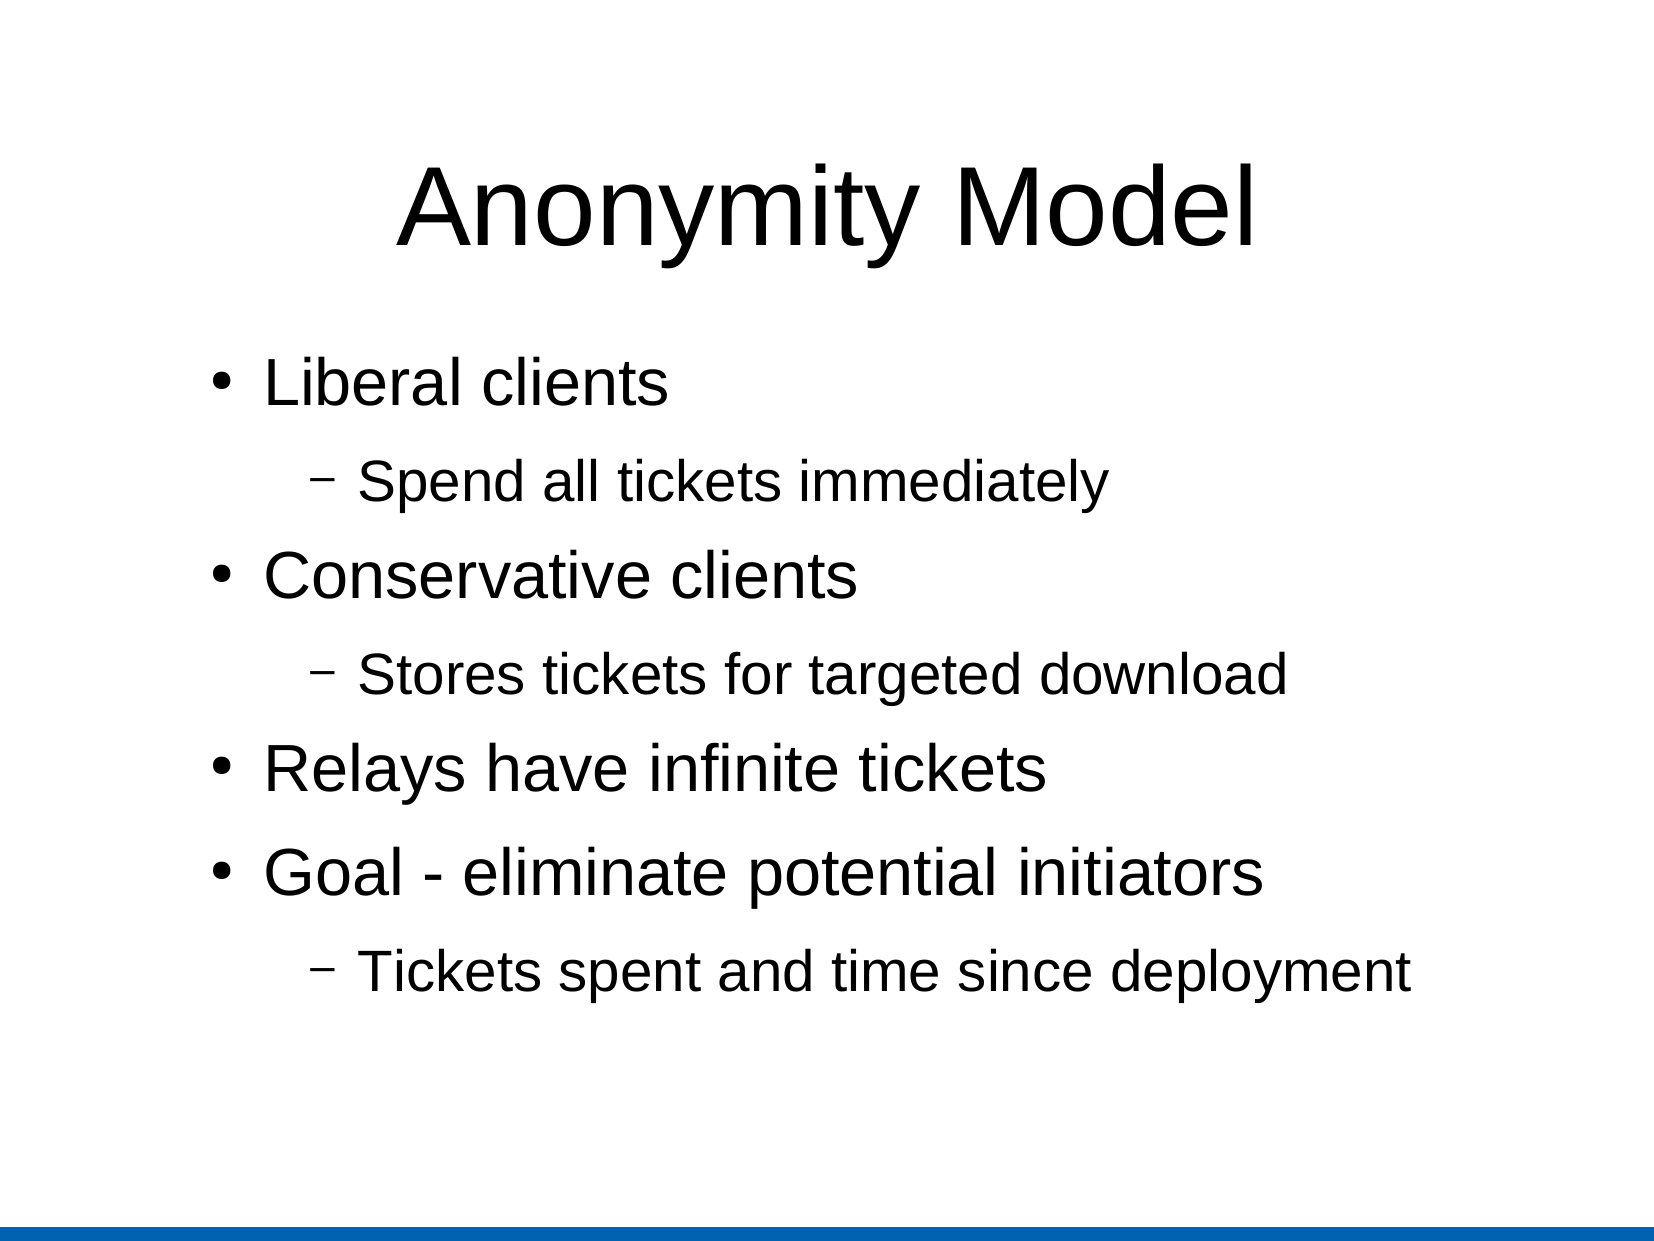

# Anonymity Model
Liberal clients
Spend all tickets immediately
Conservative clients
Stores tickets for targeted download
Relays have infinite tickets
Goal - eliminate potential initiators
Tickets spent and time since deployment